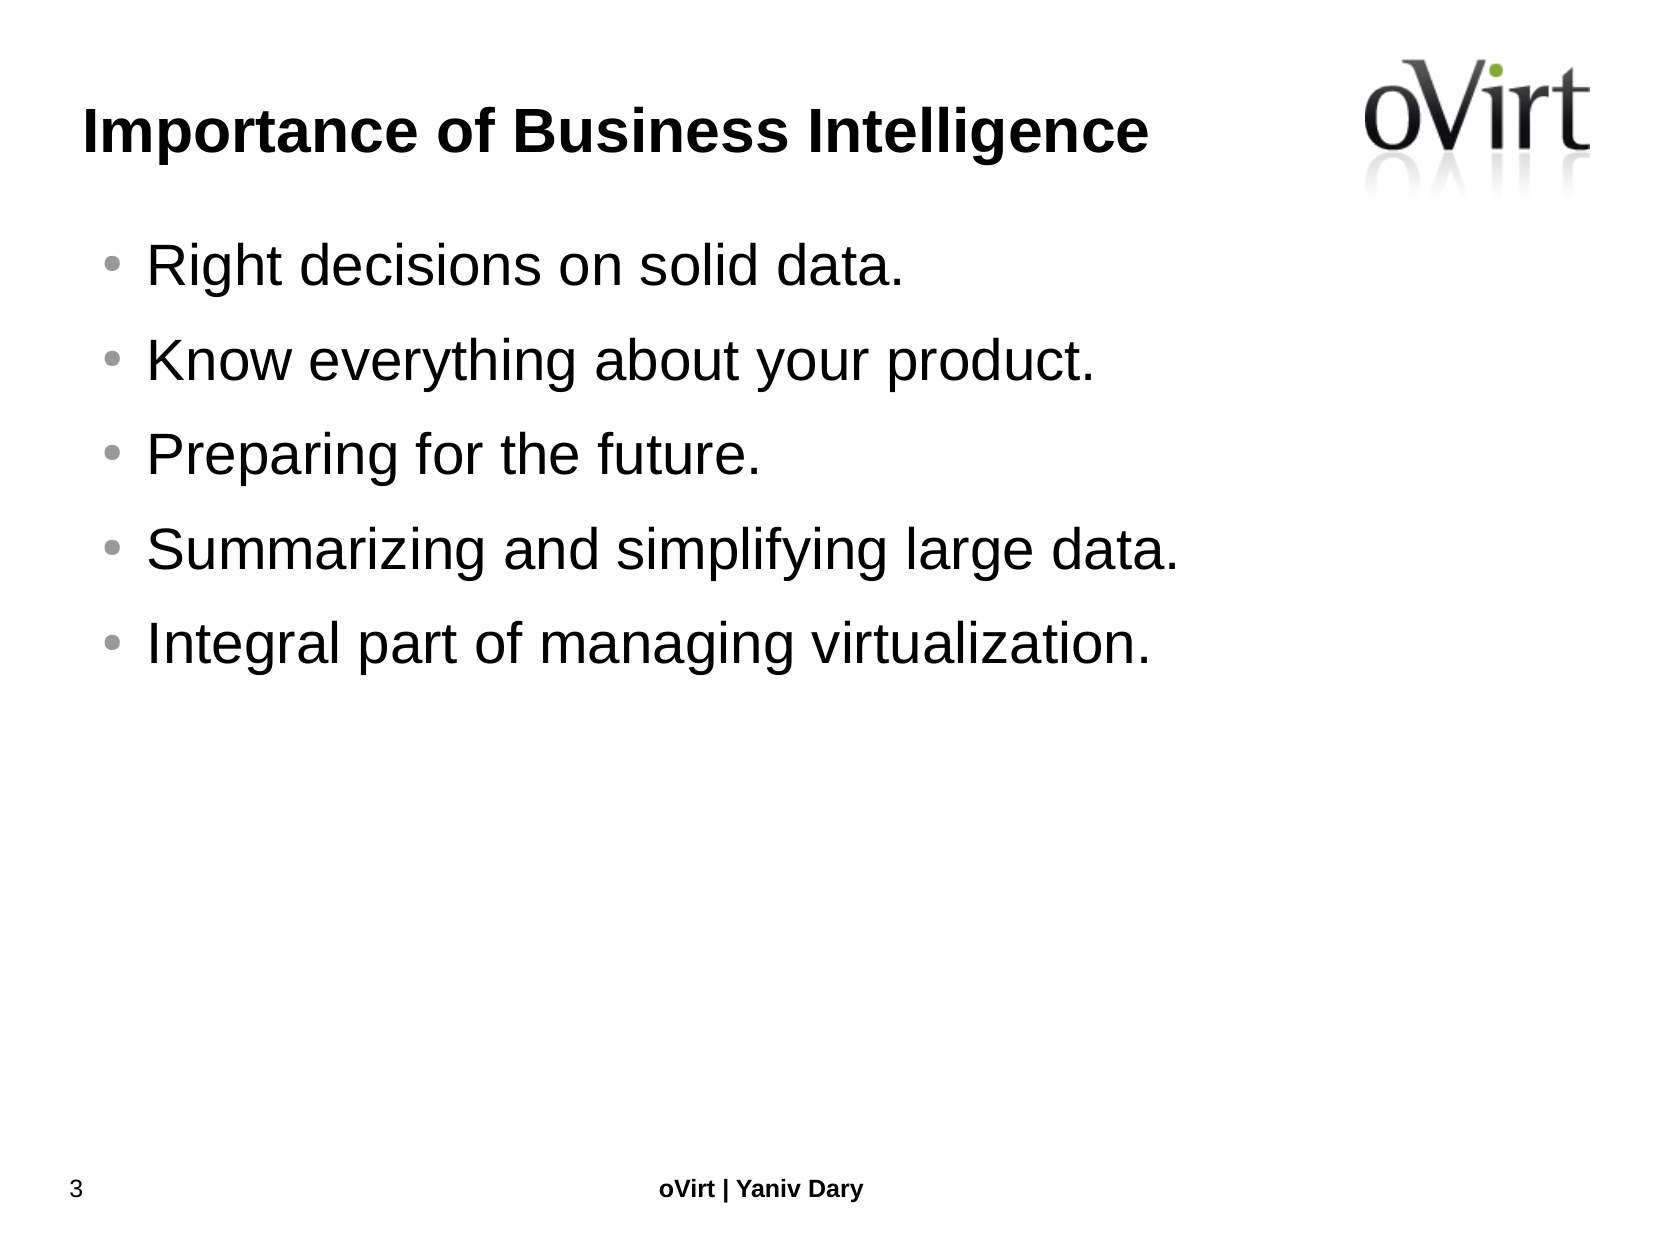

# Importance of Business Intelligence
Right decisions on solid data.
Know everything about your product.
Preparing for the future.
Summarizing and simplifying large data.
Integral part of managing virtualization.